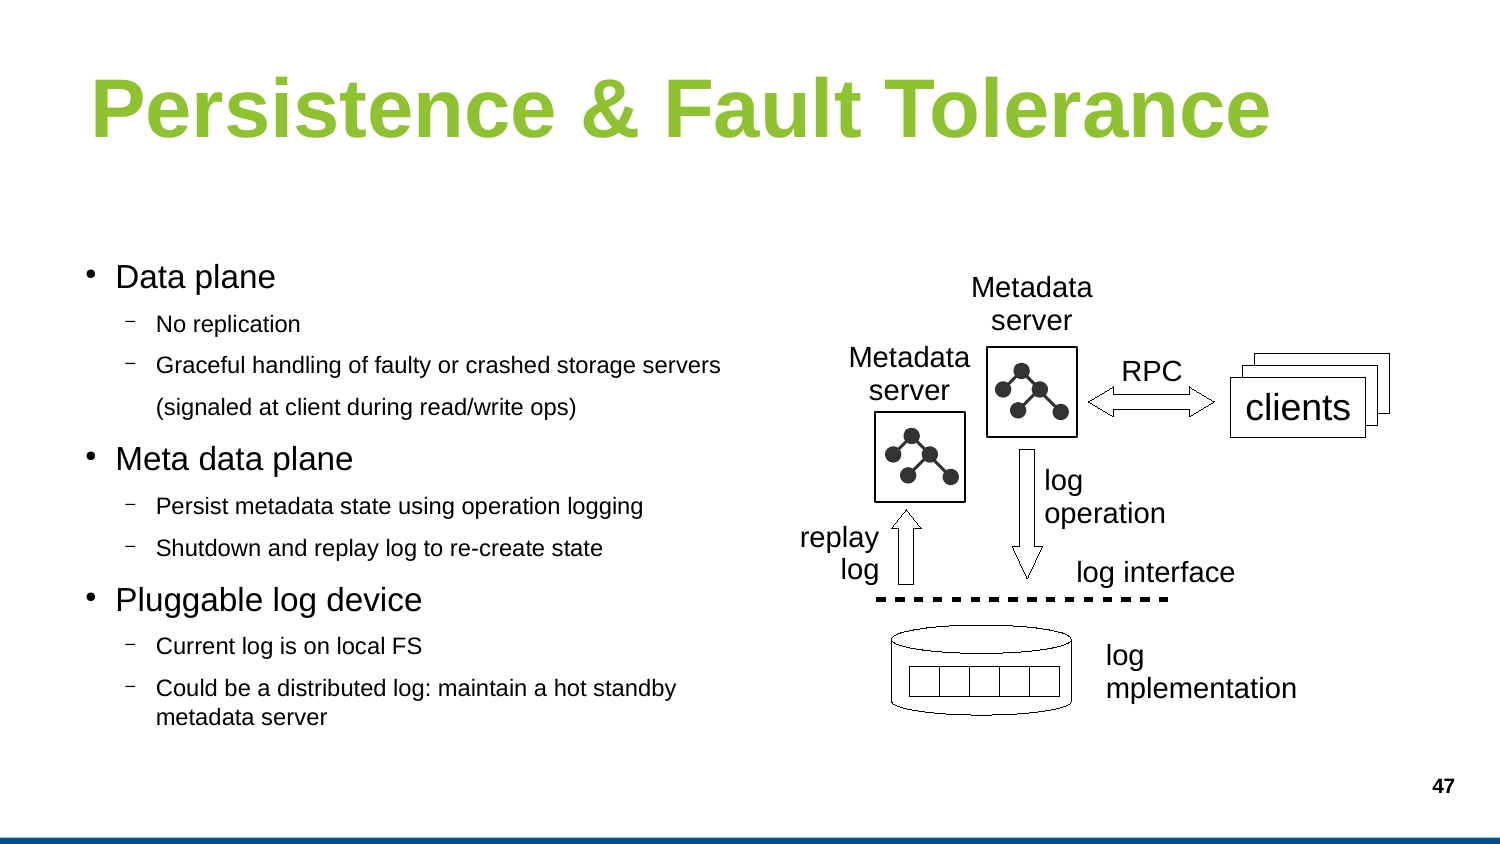

#
Persistence & Fault Tolerance
Data plane
No replication
Graceful handling of faulty or crashed storage servers
(signaled at client during read/write ops)
Meta data plane
Persist metadata state using operation logging
Shutdown and replay log to re-create state
Pluggable log device
Current log is on local FS
Could be a distributed log: maintain a hot standby metadata server
Metadata
server
Metadata
server
 RPC
clients
log
operation
replay
log
log interface
log
mplementation
47